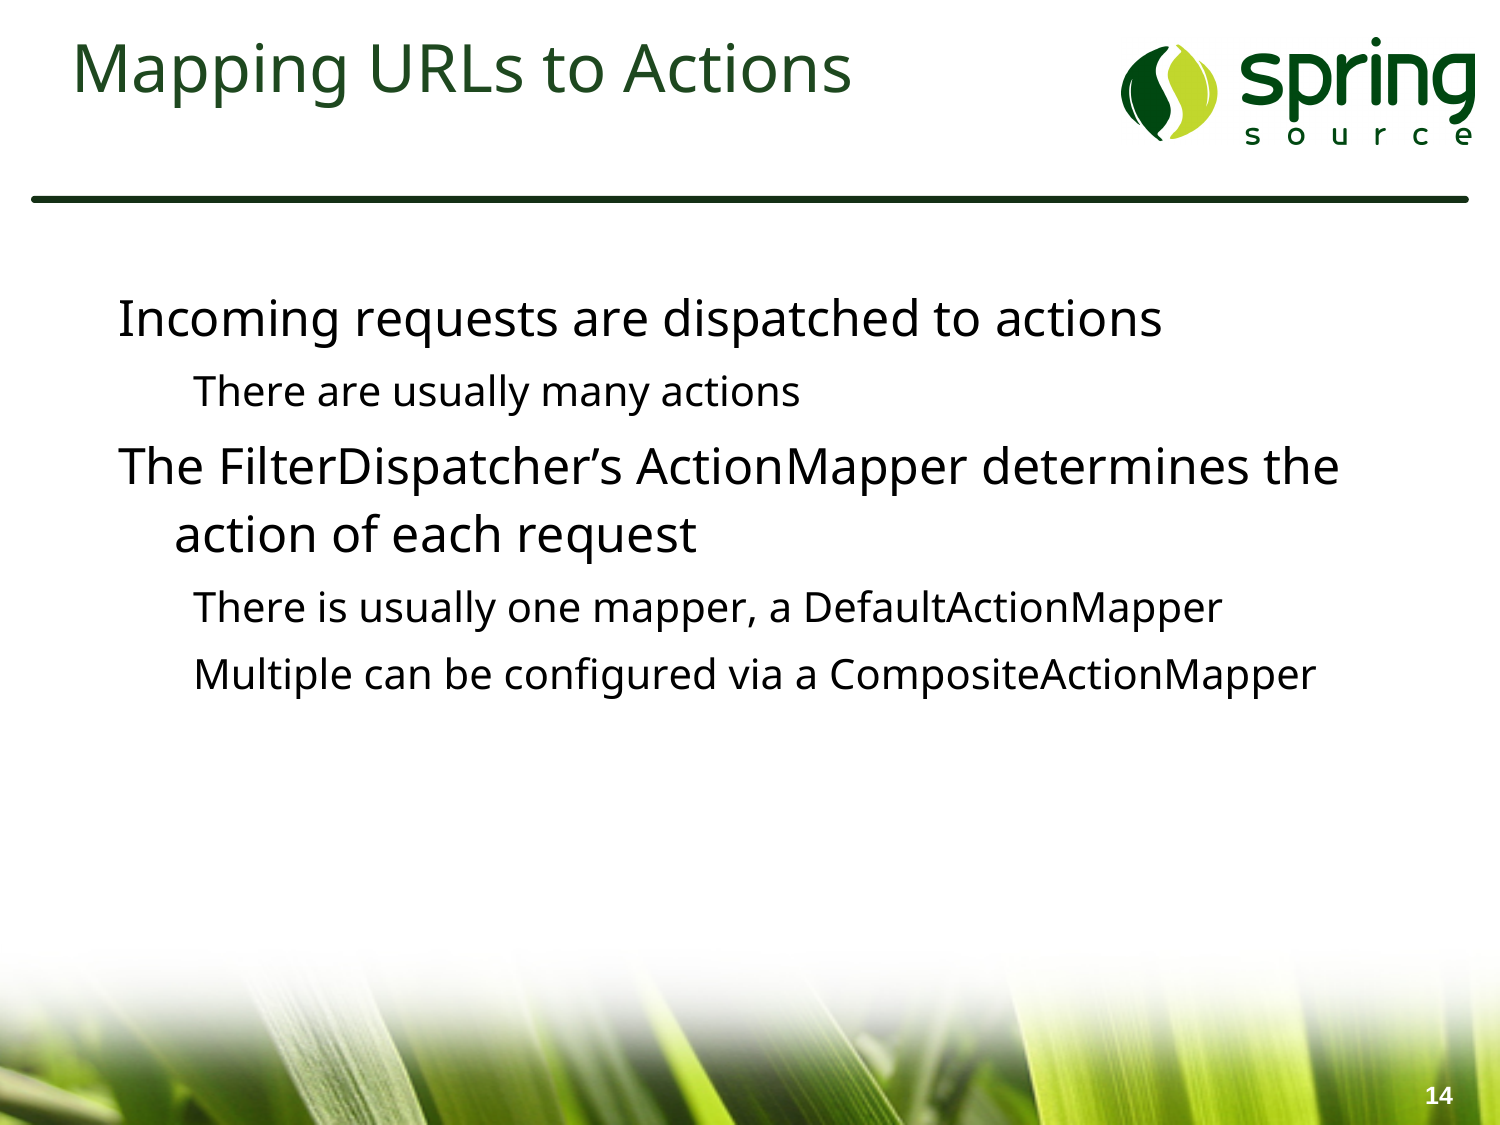

Mapping URLs to Actions
# Incoming requests are dispatched to actions
There are usually many actions
The FilterDispatcher’s ActionMapper determines the action of each request
There is usually one mapper, a DefaultActionMapper
Multiple can be configured via a CompositeActionMapper